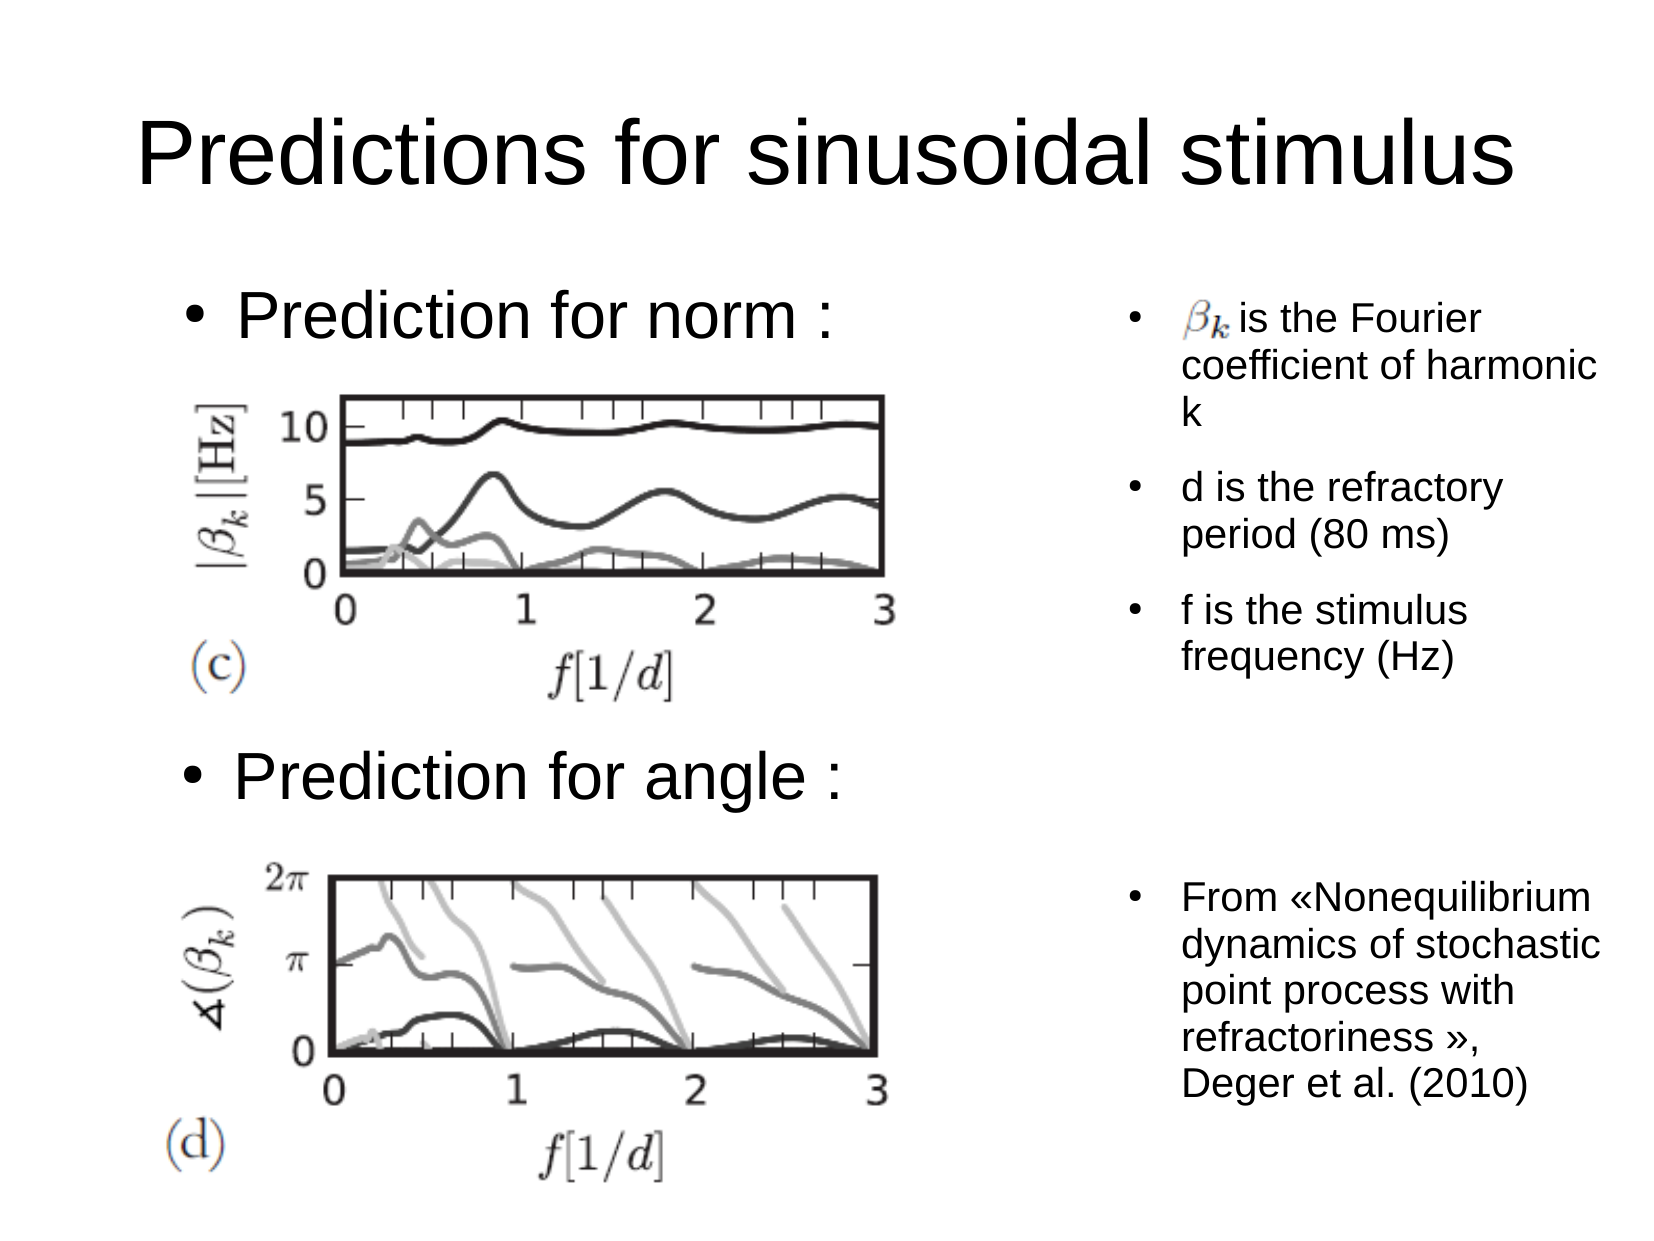

# Predictions for sinusoidal stimulus
Prediction for norm :
 is the Fourier coefficient of harmonic k
d is the refractory period (80 ms)
f is the stimulus frequency (Hz)
Prediction for angle :
From «Nonequilibrium dynamics of stochastic point process with refractoriness », Deger et al. (2010)